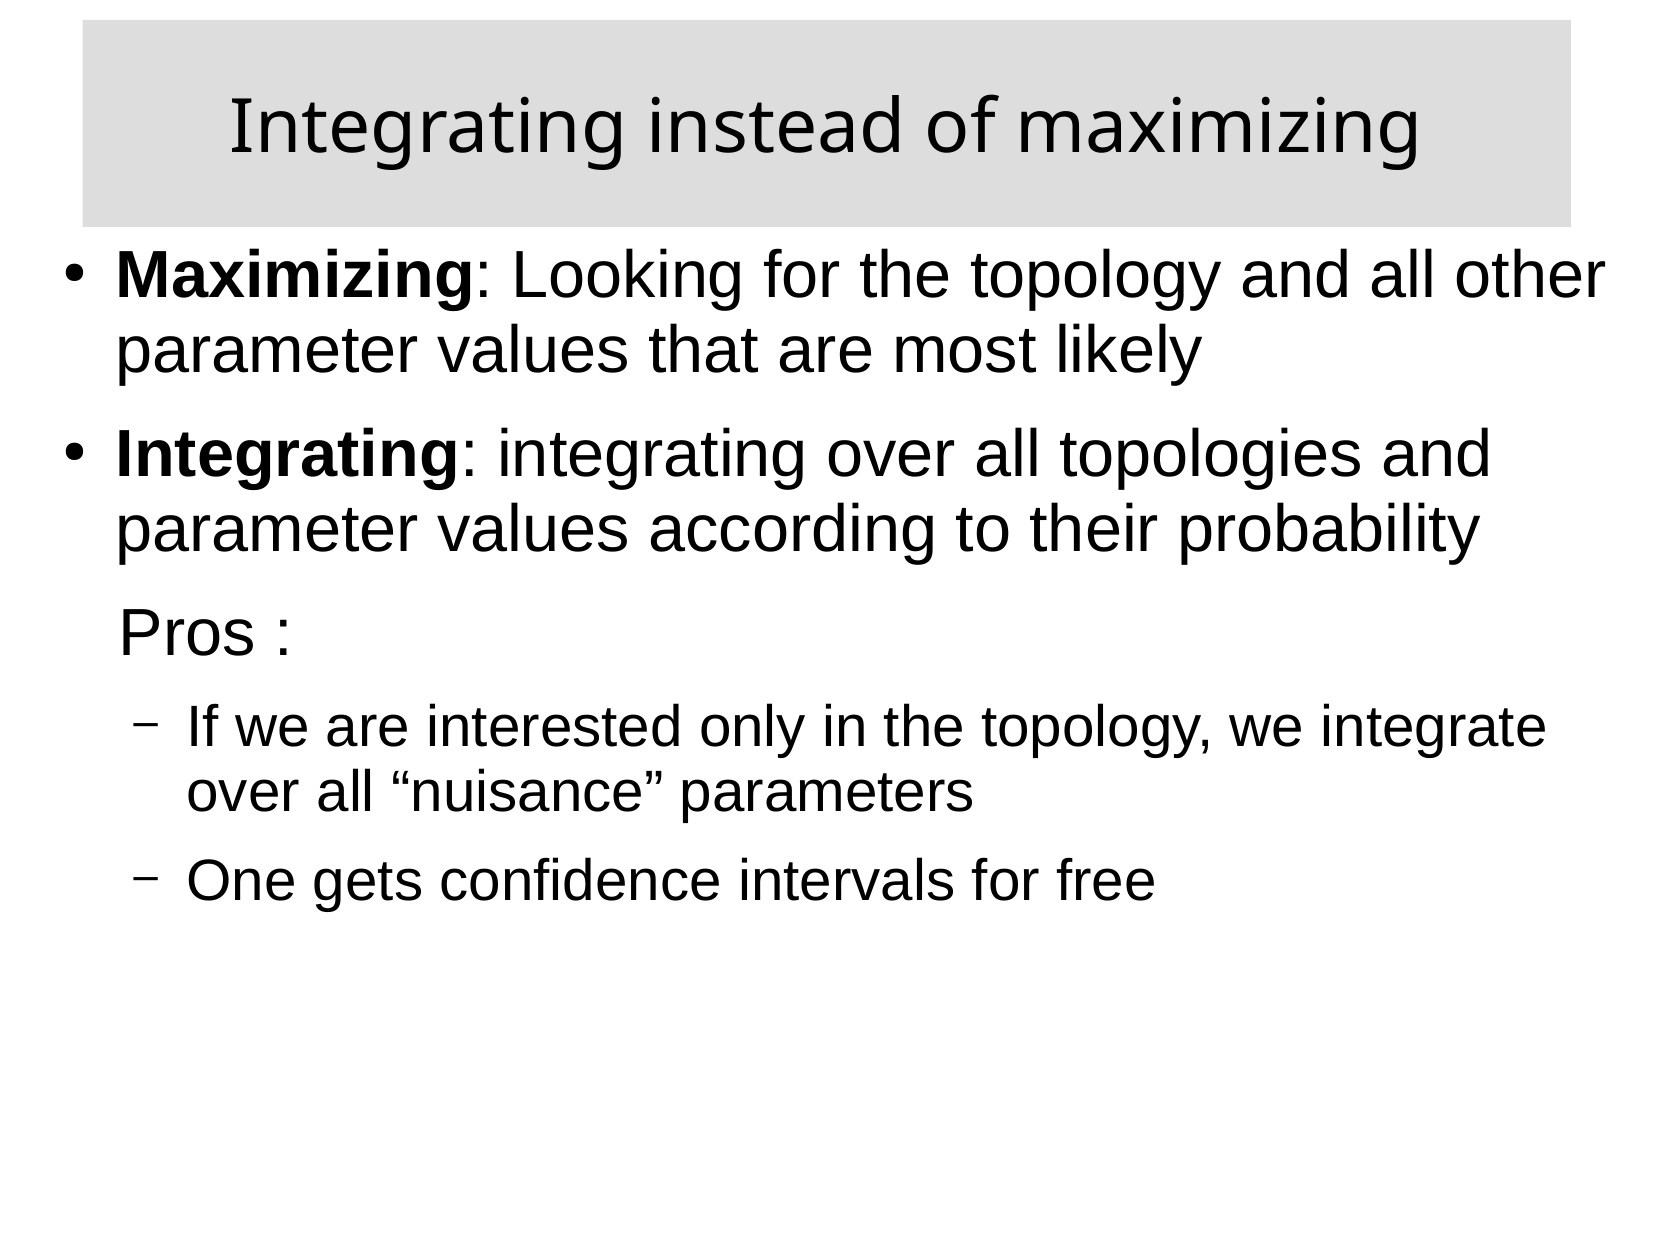

# Integrating instead of maximizing
Maximizing: Looking for the topology and all other parameter values that are most likely
Integrating: integrating over all topologies and parameter values according to their probability
 Pros :
If we are interested only in the topology, we integrate over all “nuisance” parameters
One gets confidence intervals for free